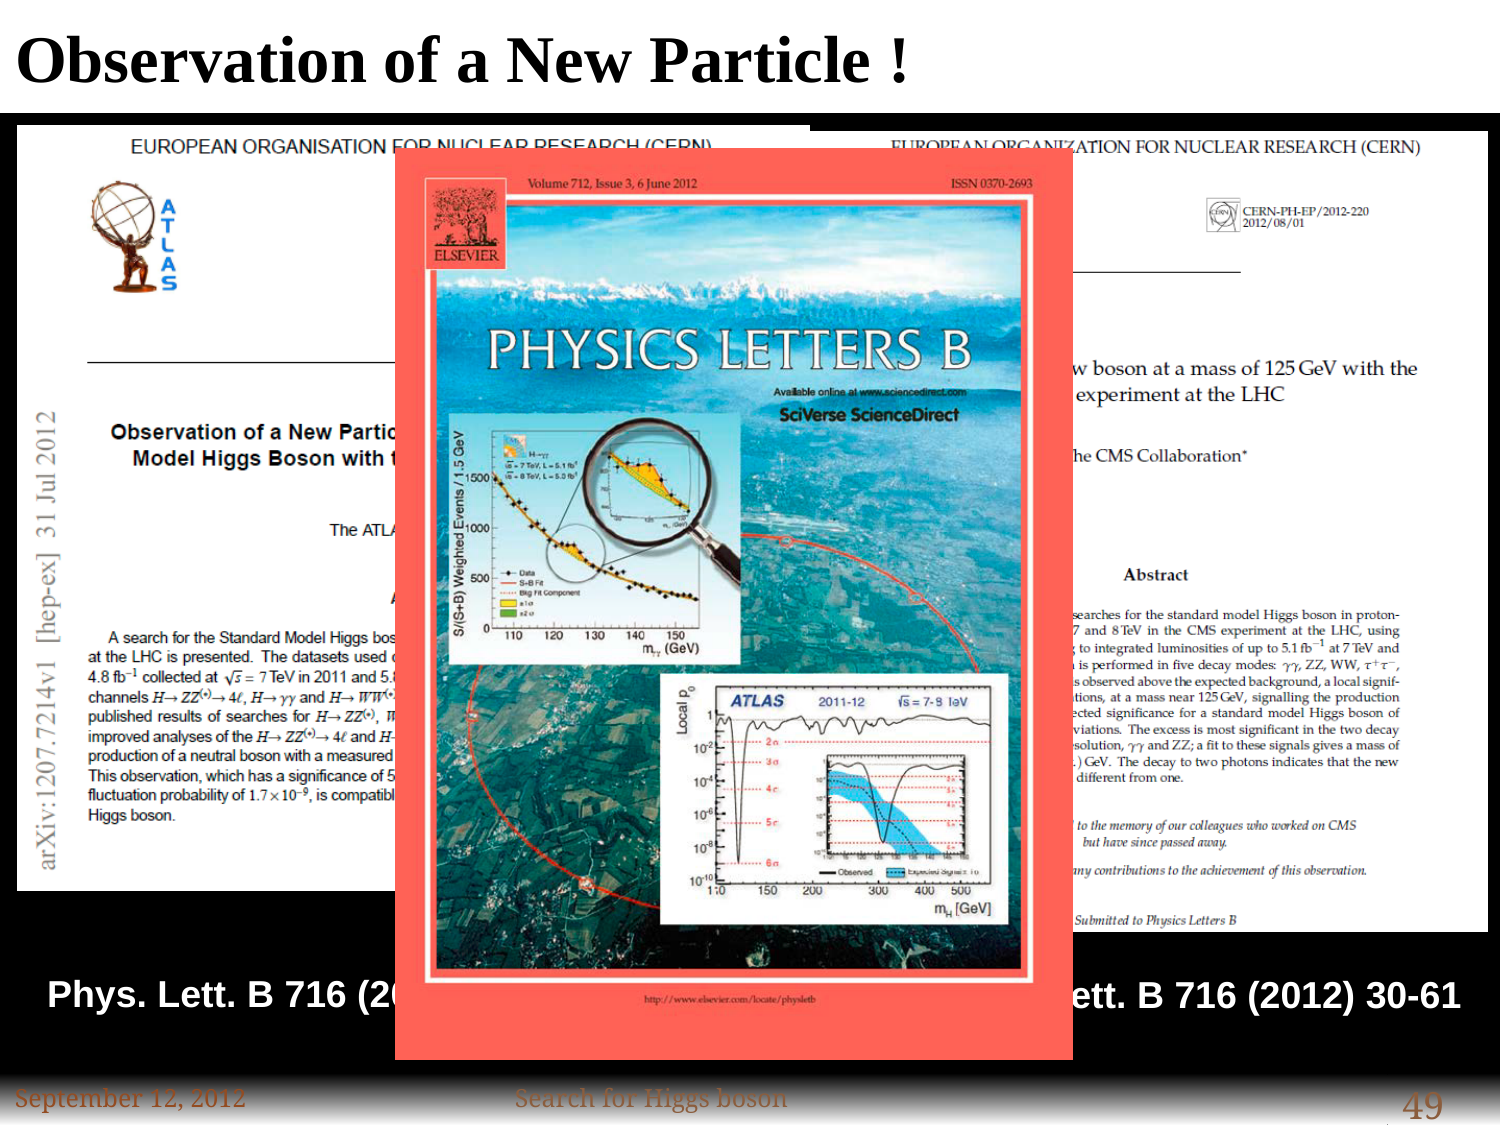

# Observation of a New Particle !
Phys. Lett. B 716 (2012) 1-29
Phys. Lett. B 716 (2012) 30-61
September 12, 2012
Search for Higgs boson